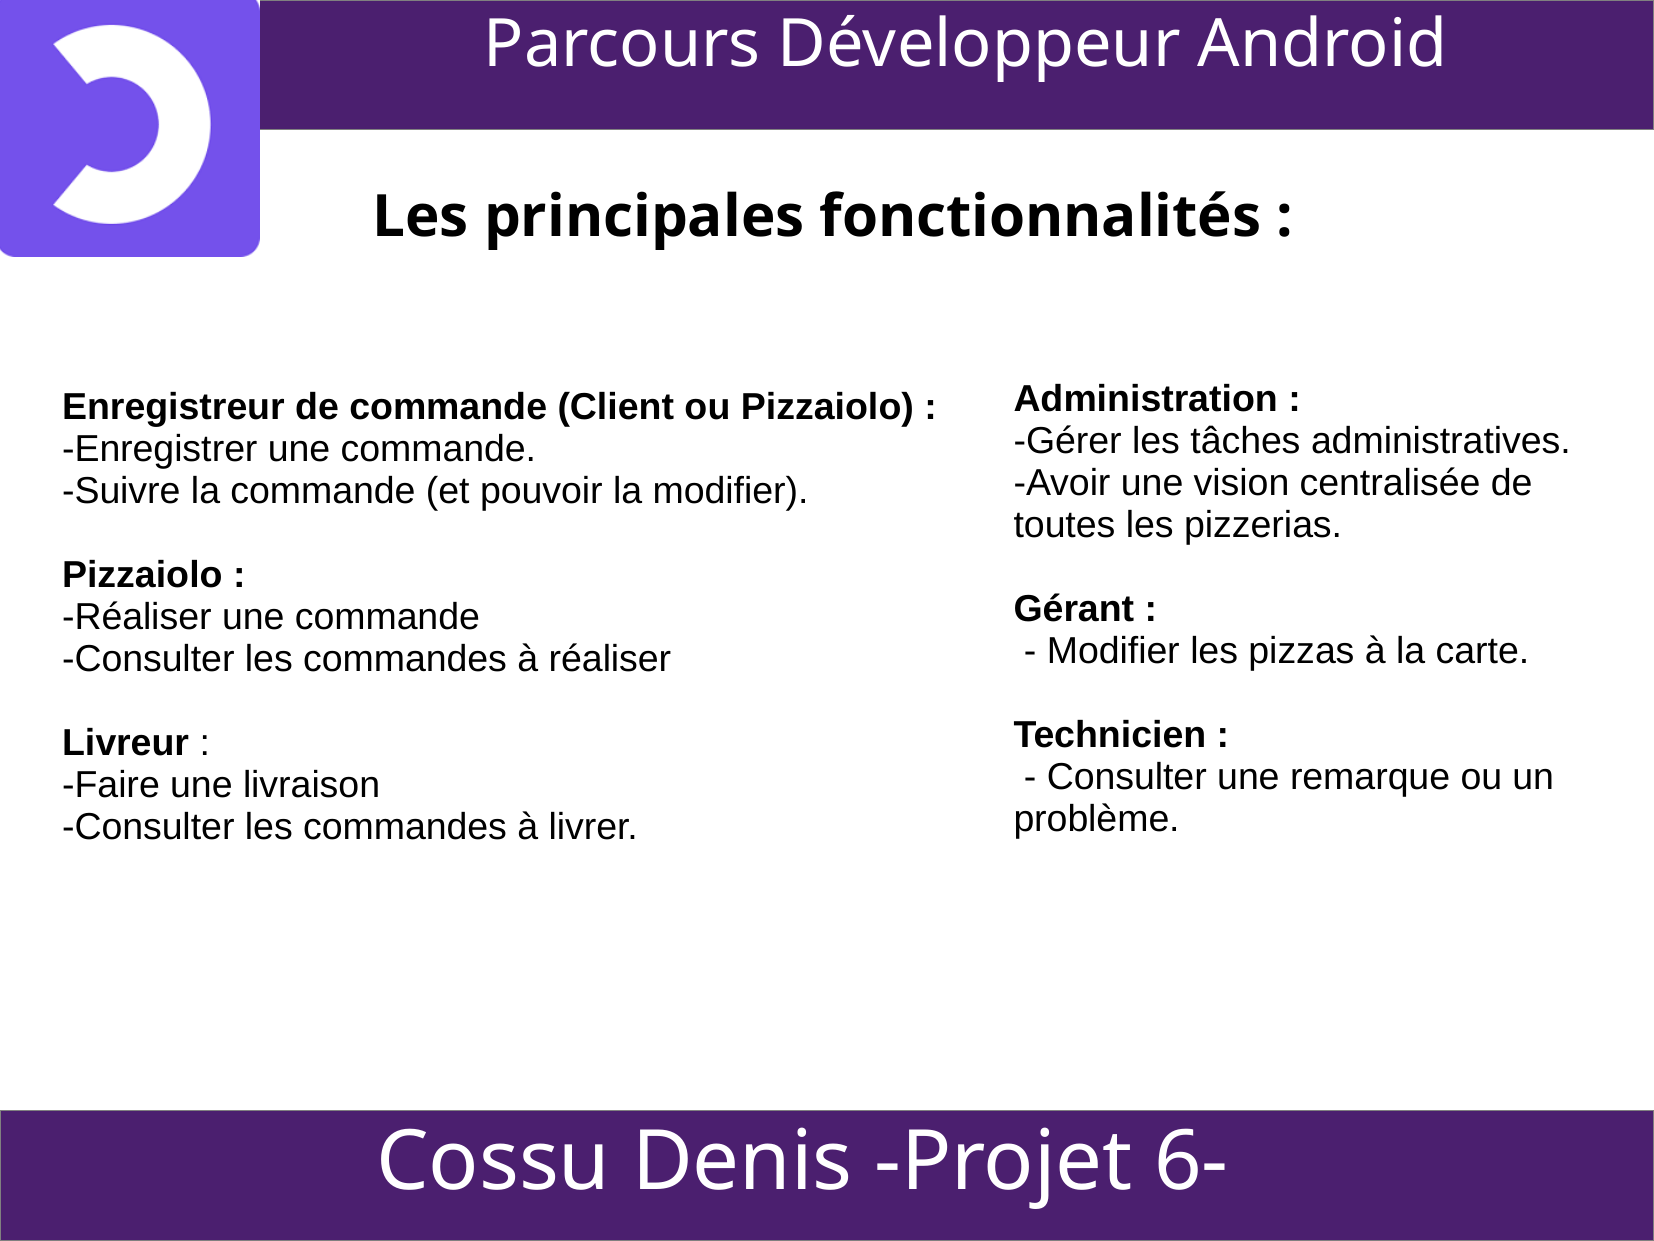

Les principales fonctionnalités :
Administration :
-Gérer les tâches administratives.
-Avoir une vision centralisée de toutes les pizzerias.
Gérant :
 - Modifier les pizzas à la carte.
Technicien :
 - Consulter une remarque ou un problème.
Enregistreur de commande (Client ou Pizzaiolo) :
-Enregistrer une commande.
-Suivre la commande (et pouvoir la modifier).
Pizzaiolo :
-Réaliser une commande
-Consulter les commandes à réaliser
Livreur :
-Faire une livraison
-Consulter les commandes à livrer.